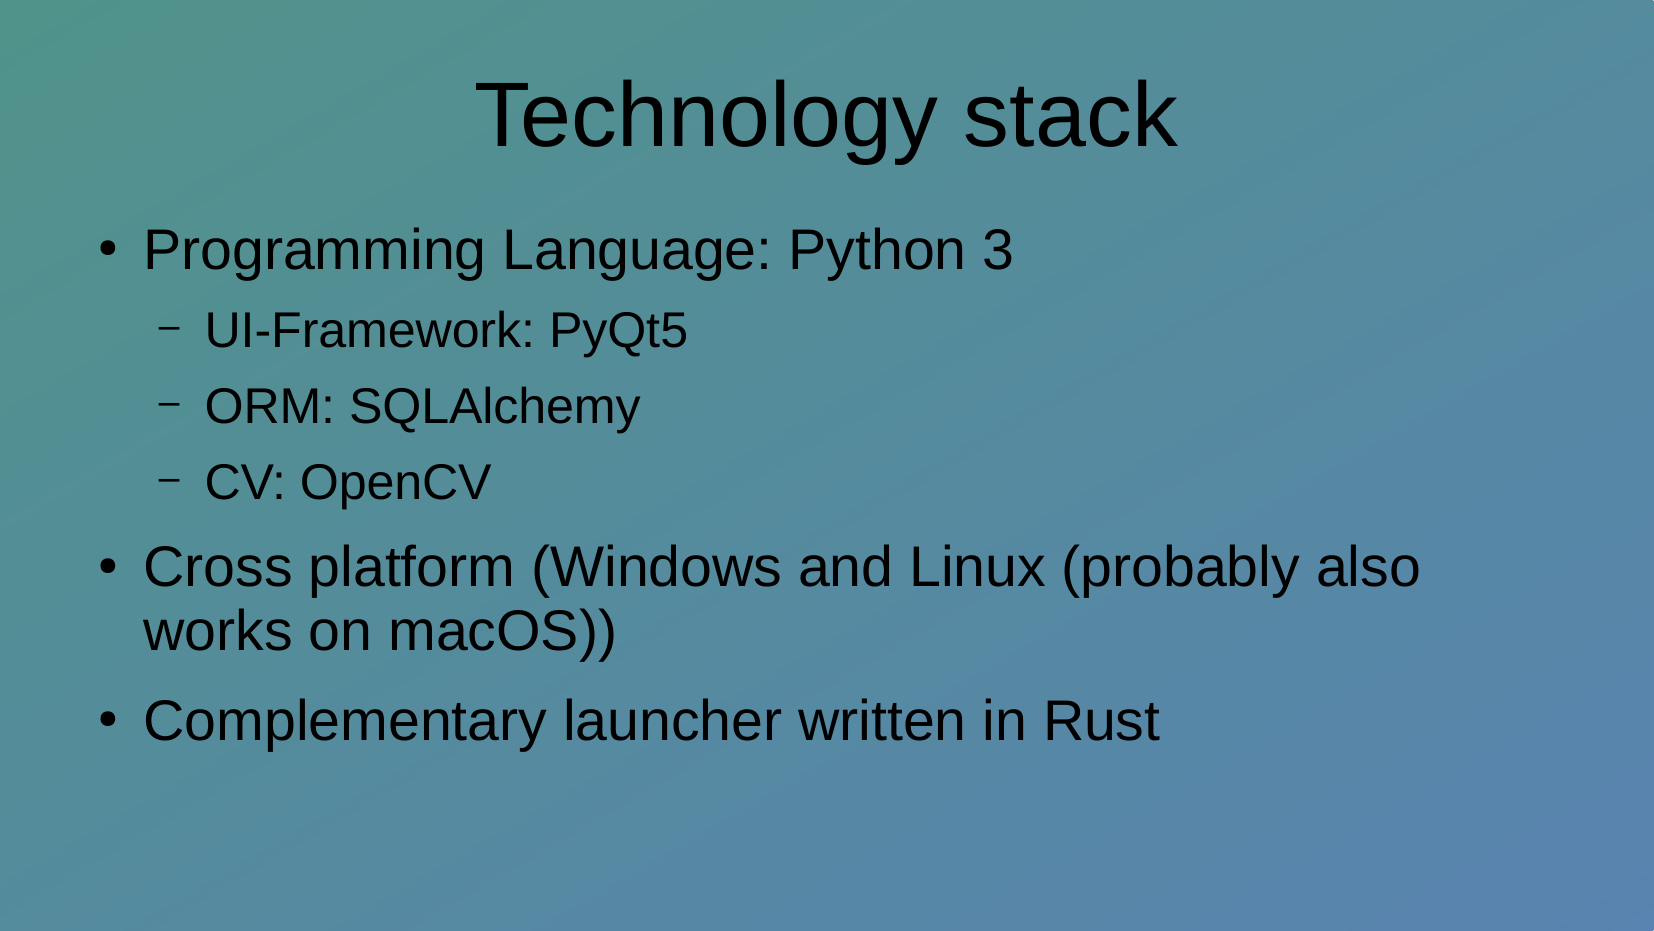

# Technology stack
Programming Language: Python 3
UI-Framework: PyQt5
ORM: SQLAlchemy
CV: OpenCV
Cross platform (Windows and Linux (probably also works on macOS))
Complementary launcher written in Rust